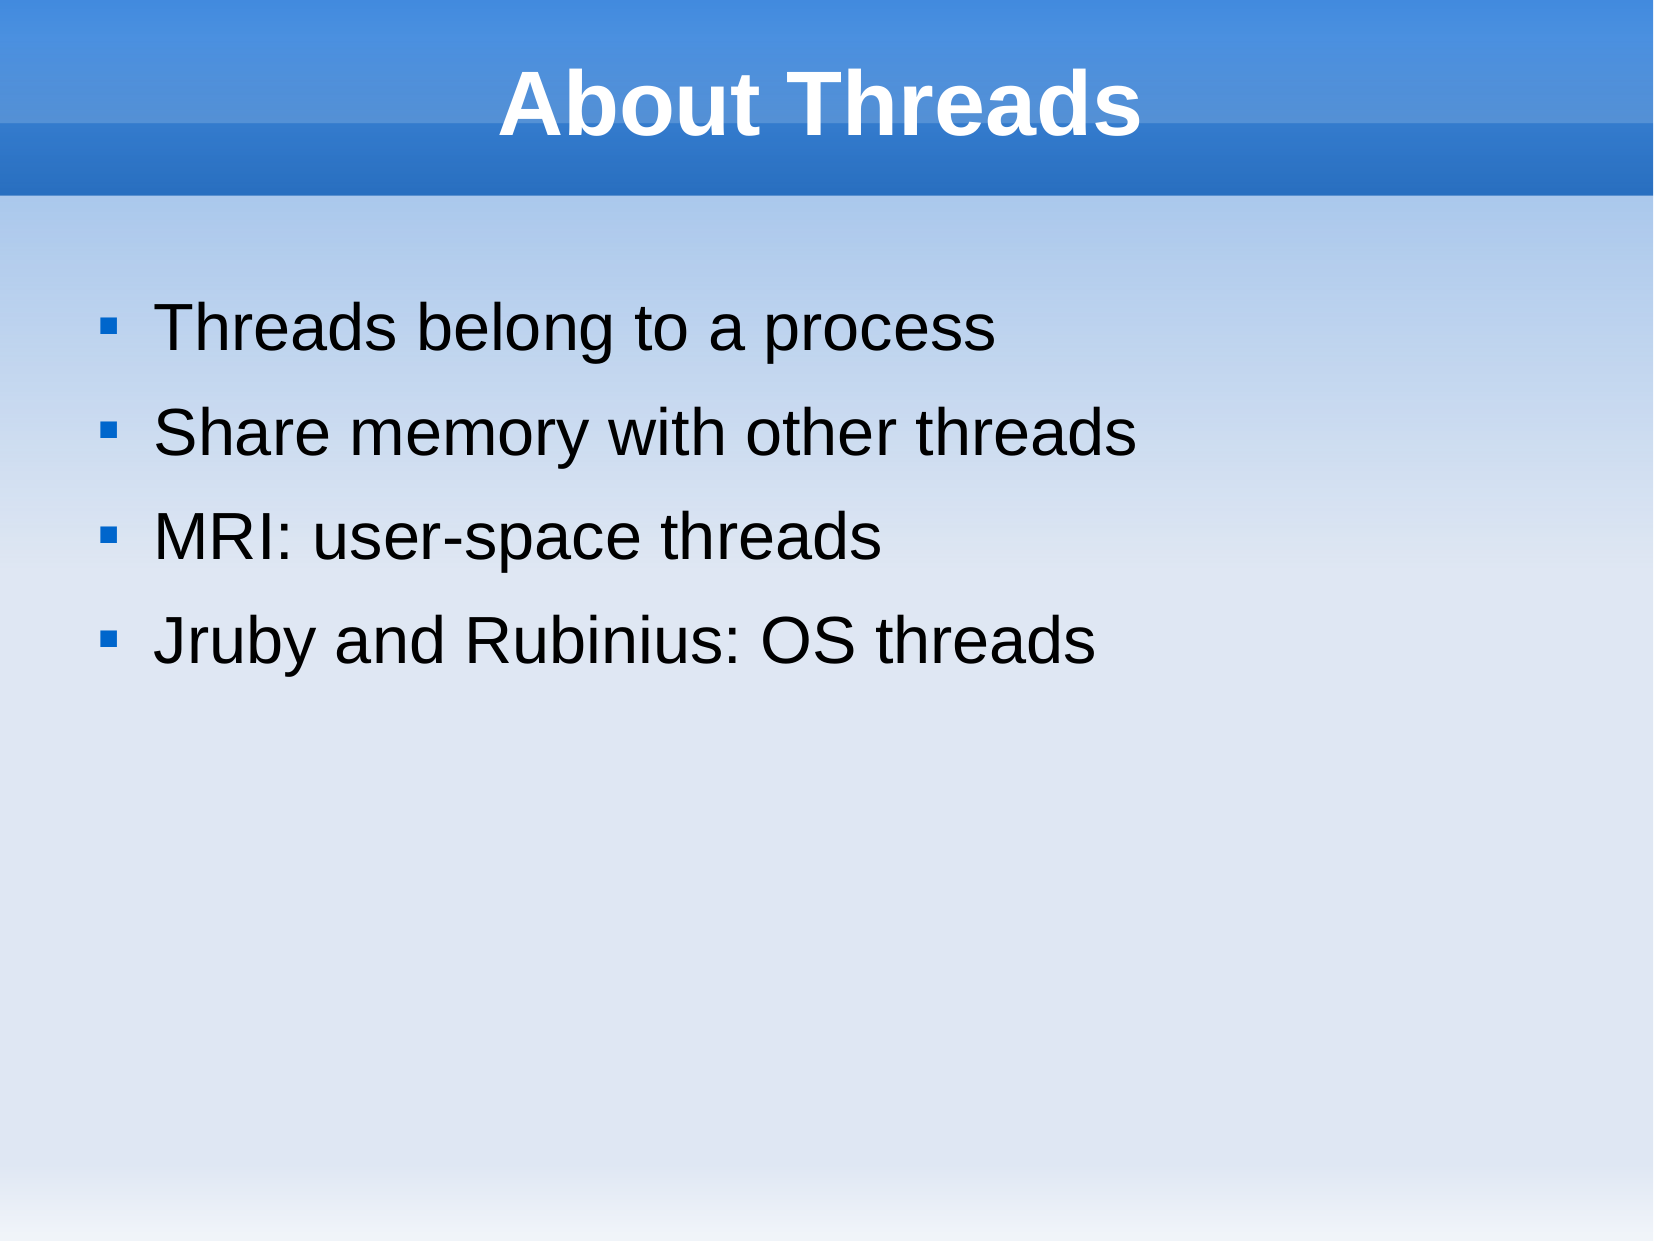

# About Threads
Threads belong to a process
Share memory with other threads
MRI: user-space threads
Jruby and Rubinius: OS threads